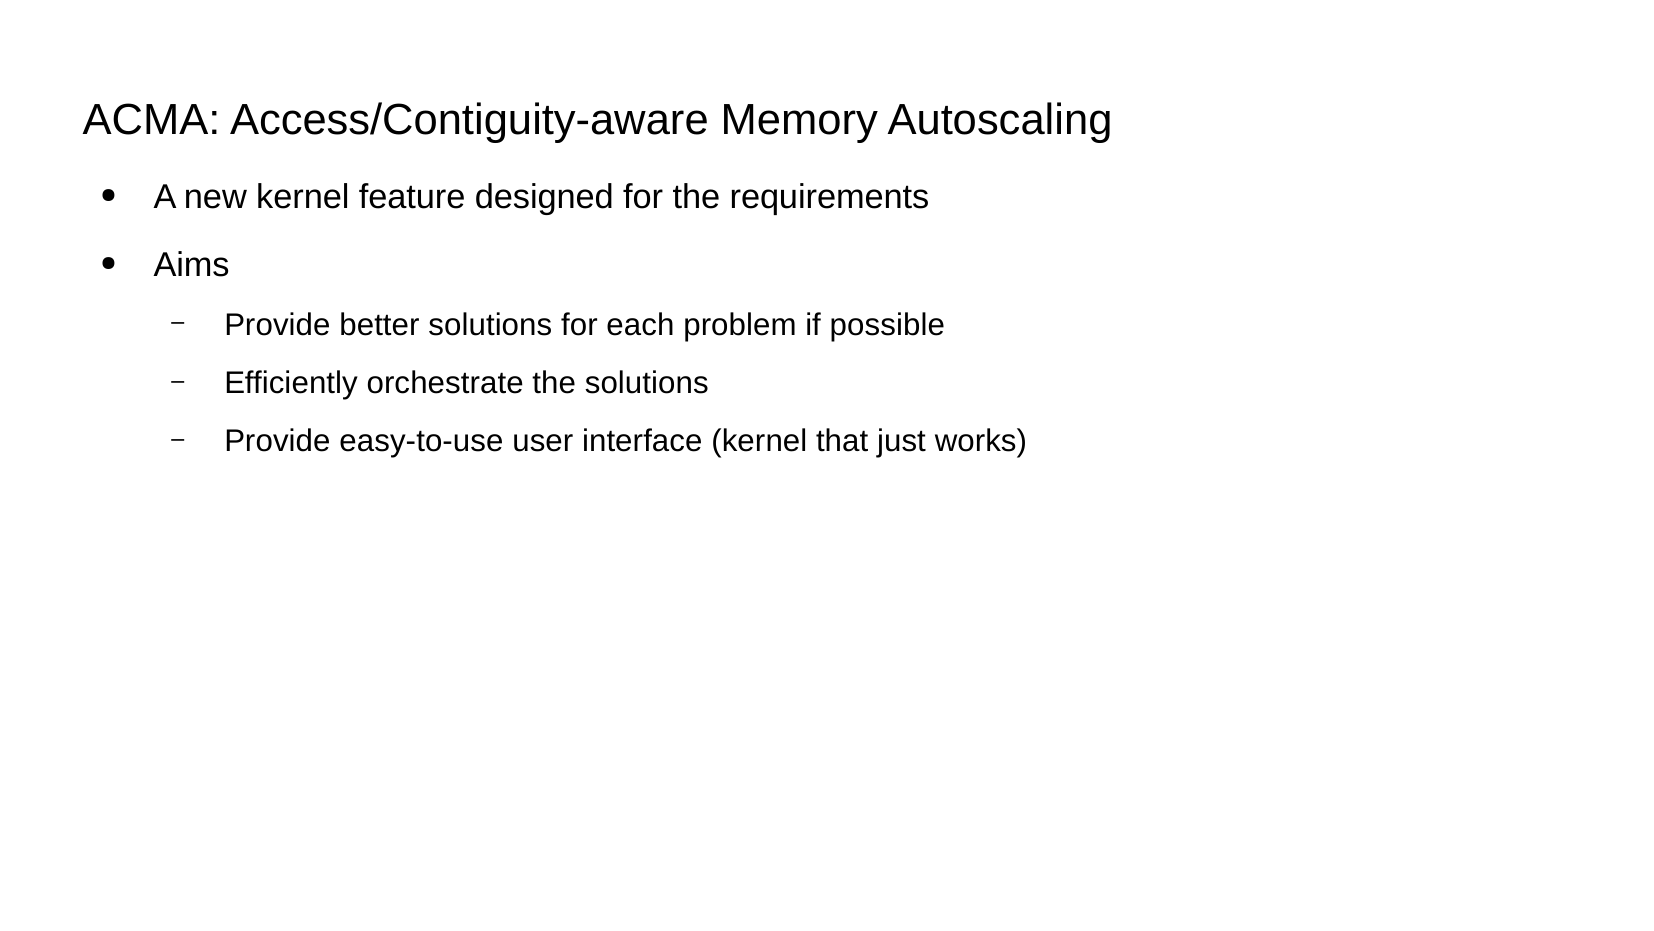

# ACMA: Access/Contiguity-aware Memory Autoscaling
A new kernel feature designed for the requirements
Aims
Provide better solutions for each problem if possible
Efficiently orchestrate the solutions
Provide easy-to-use user interface (kernel that just works)